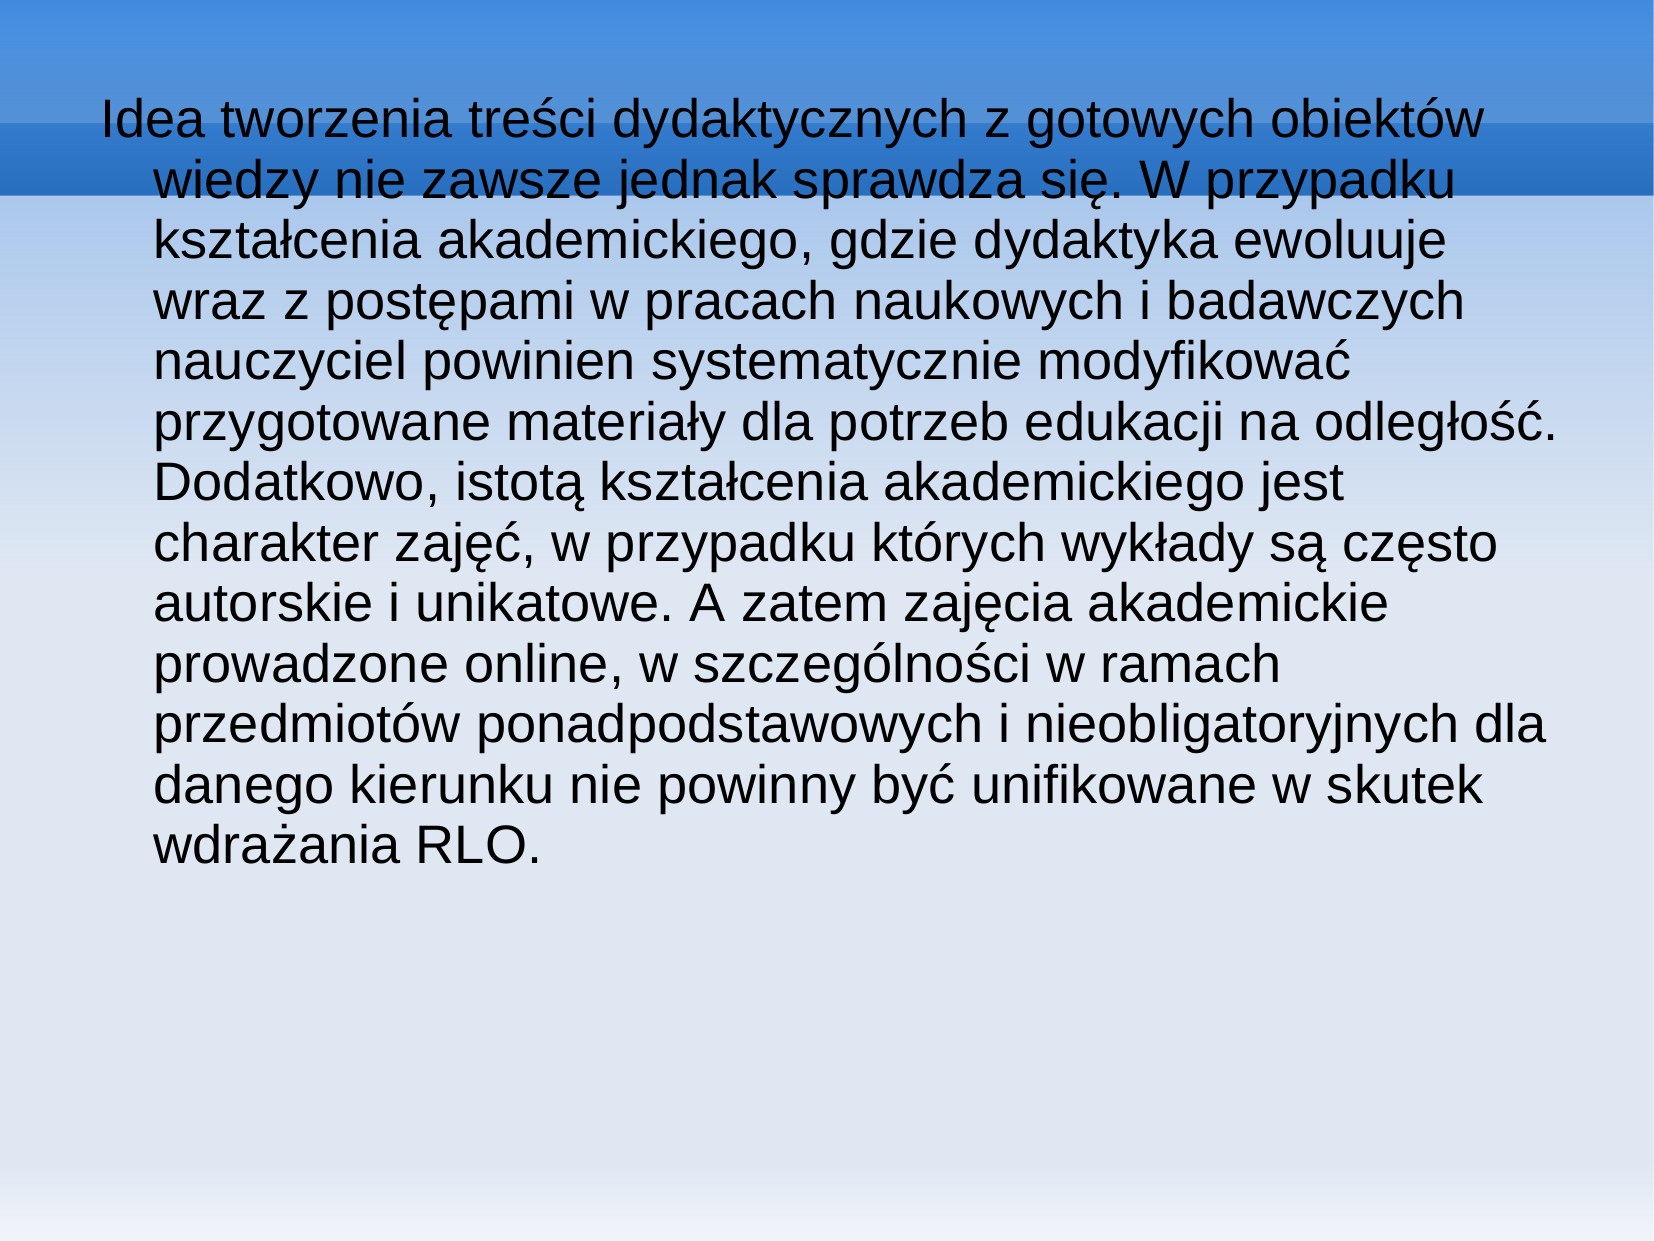

#
Idea tworzenia treści dydaktycznych z gotowych obiektów wiedzy nie zawsze jednak sprawdza się. W przypadku kształcenia akademickiego, gdzie dydaktyka ewoluuje wraz z postępami w pracach naukowych i badawczych nauczyciel powinien systematycznie modyfikować przygotowane materiały dla potrzeb edukacji na odległość. Dodatkowo, istotą kształcenia akademickiego jest charakter zajęć, w przypadku których wykłady są często autorskie i unikatowe. A zatem zajęcia akademickie prowadzone online, w szczególności w ramach przedmiotów ponadpodstawowych i nieobligatoryjnych dla danego kierunku nie powinny być unifikowane w skutek wdrażania RLO.